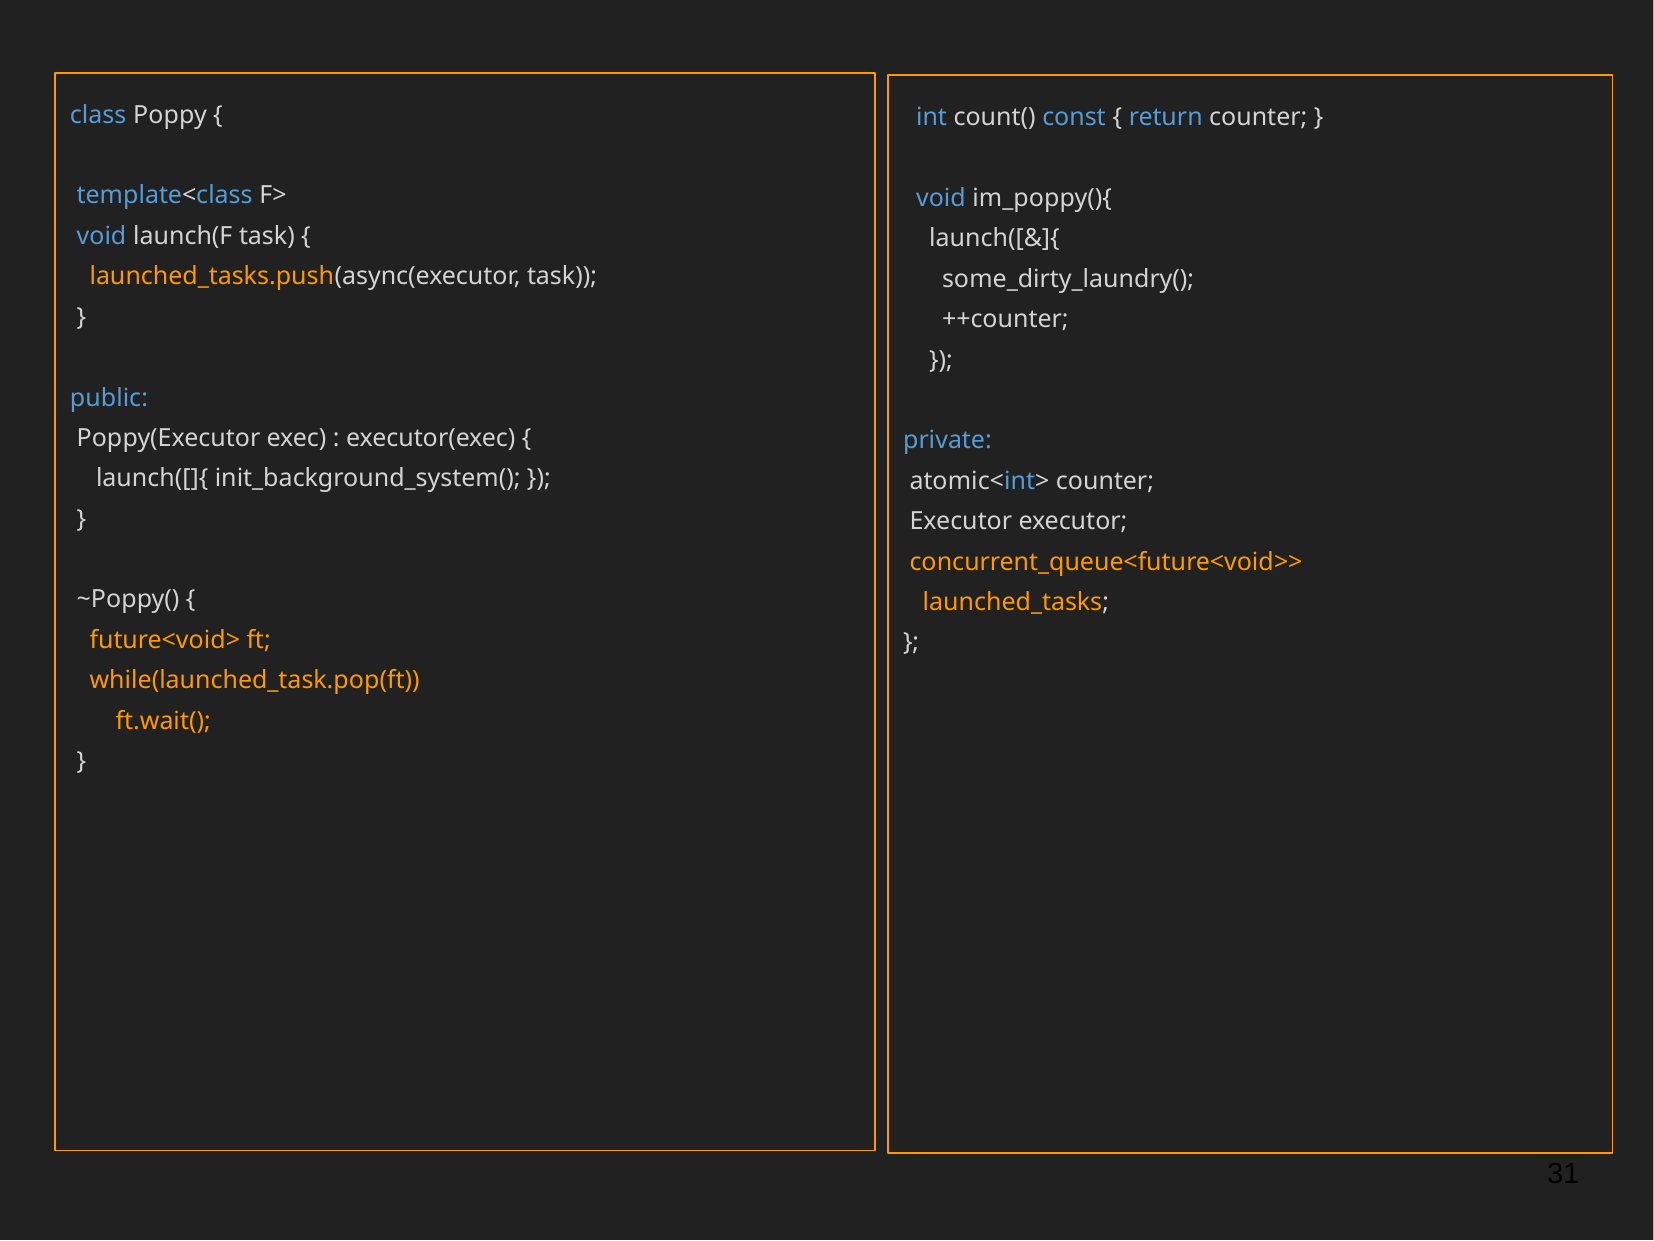

# class Poppy {
 template<class F>
 void launch(F task) {
 launched_tasks.push(async(executor, task));
 }
public:
 Poppy(Executor exec) : executor(exec) {
 launch([]{ init_background_system(); });
 }
 ~Poppy() {
 future<void> ft;
 while(launched_task.pop(ft))
 ft.wait();
 }
 int count() const { return counter; }
 void im_poppy(){
 launch([&]{
 some_dirty_laundry();
 ++counter;
 });
private:
 atomic<int> counter;
 Executor executor;
 concurrent_queue<future<void>>
 launched_tasks;
};